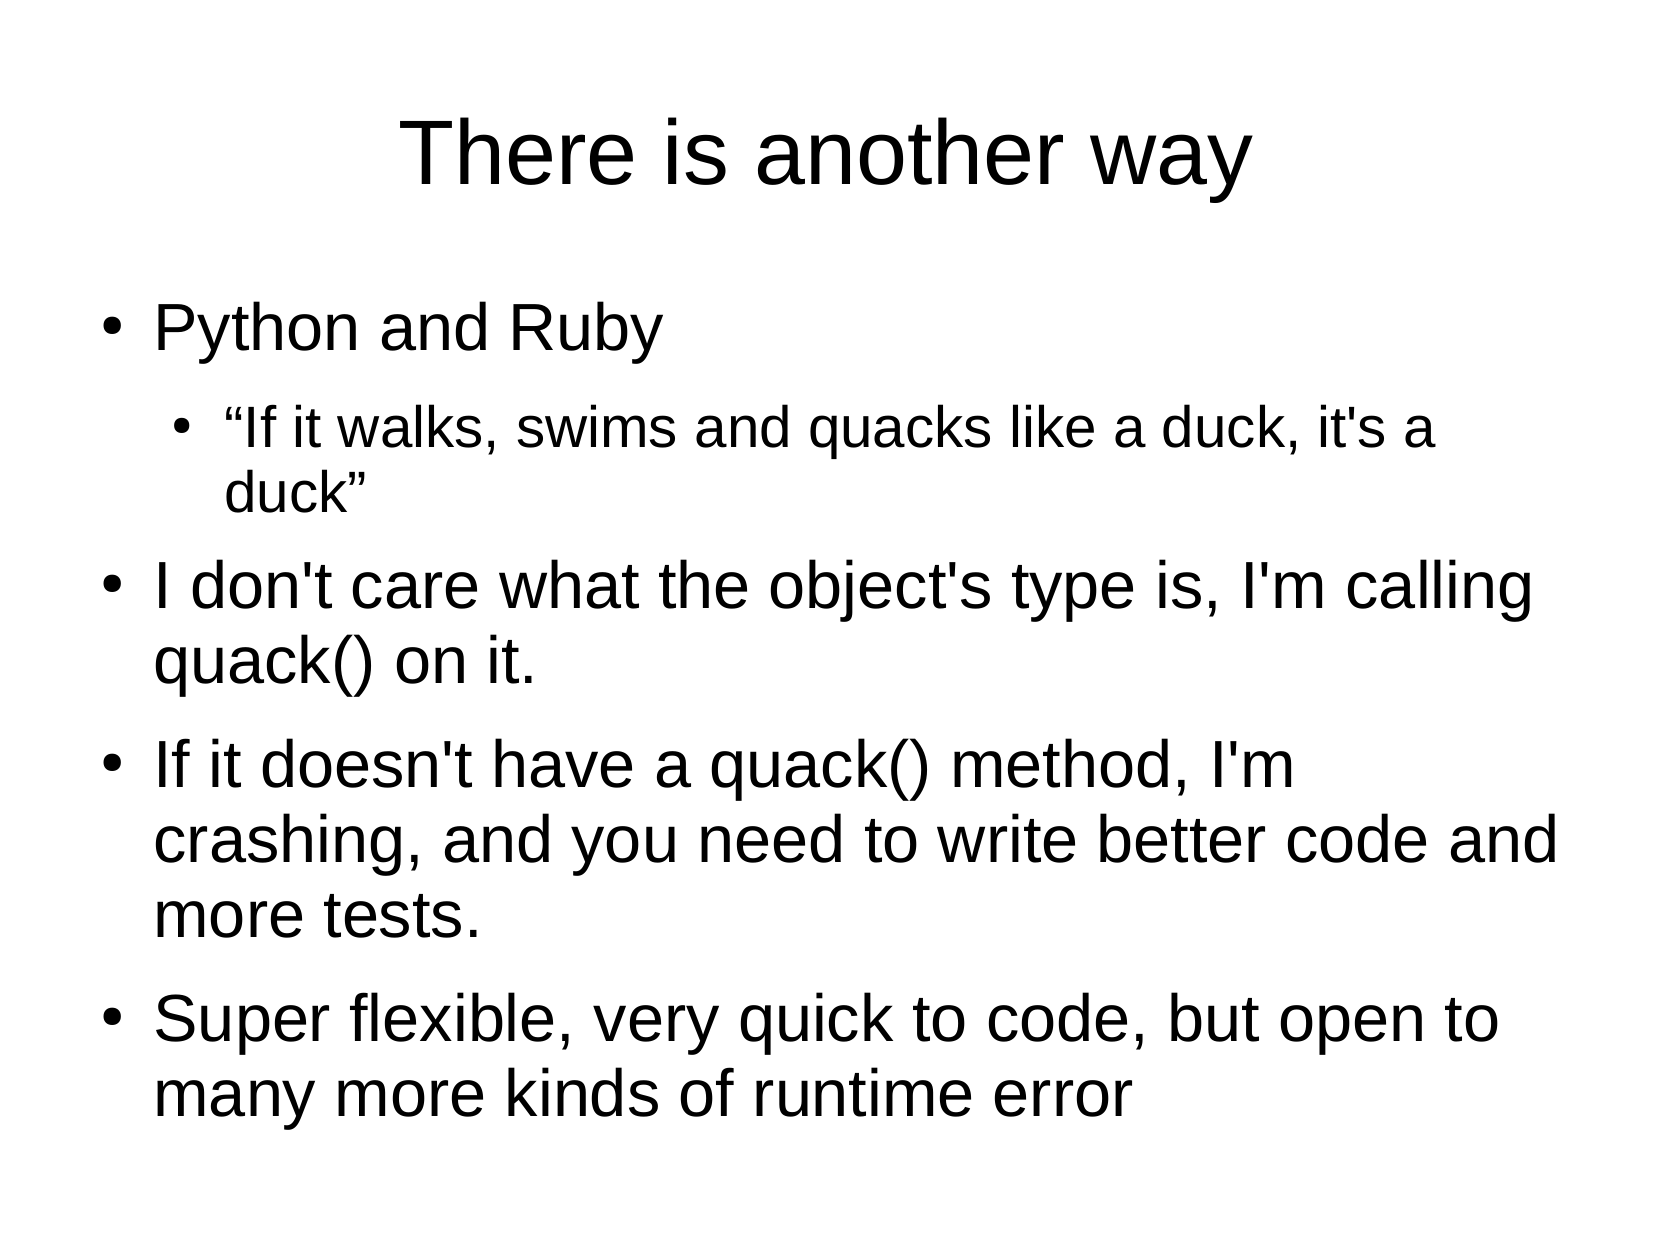

# There is another way
Python and Ruby
“If it walks, swims and quacks like a duck, it's a duck”
I don't care what the object's type is, I'm calling quack() on it.
If it doesn't have a quack() method, I'm crashing, and you need to write better code and more tests.
Super flexible, very quick to code, but open to many more kinds of runtime error